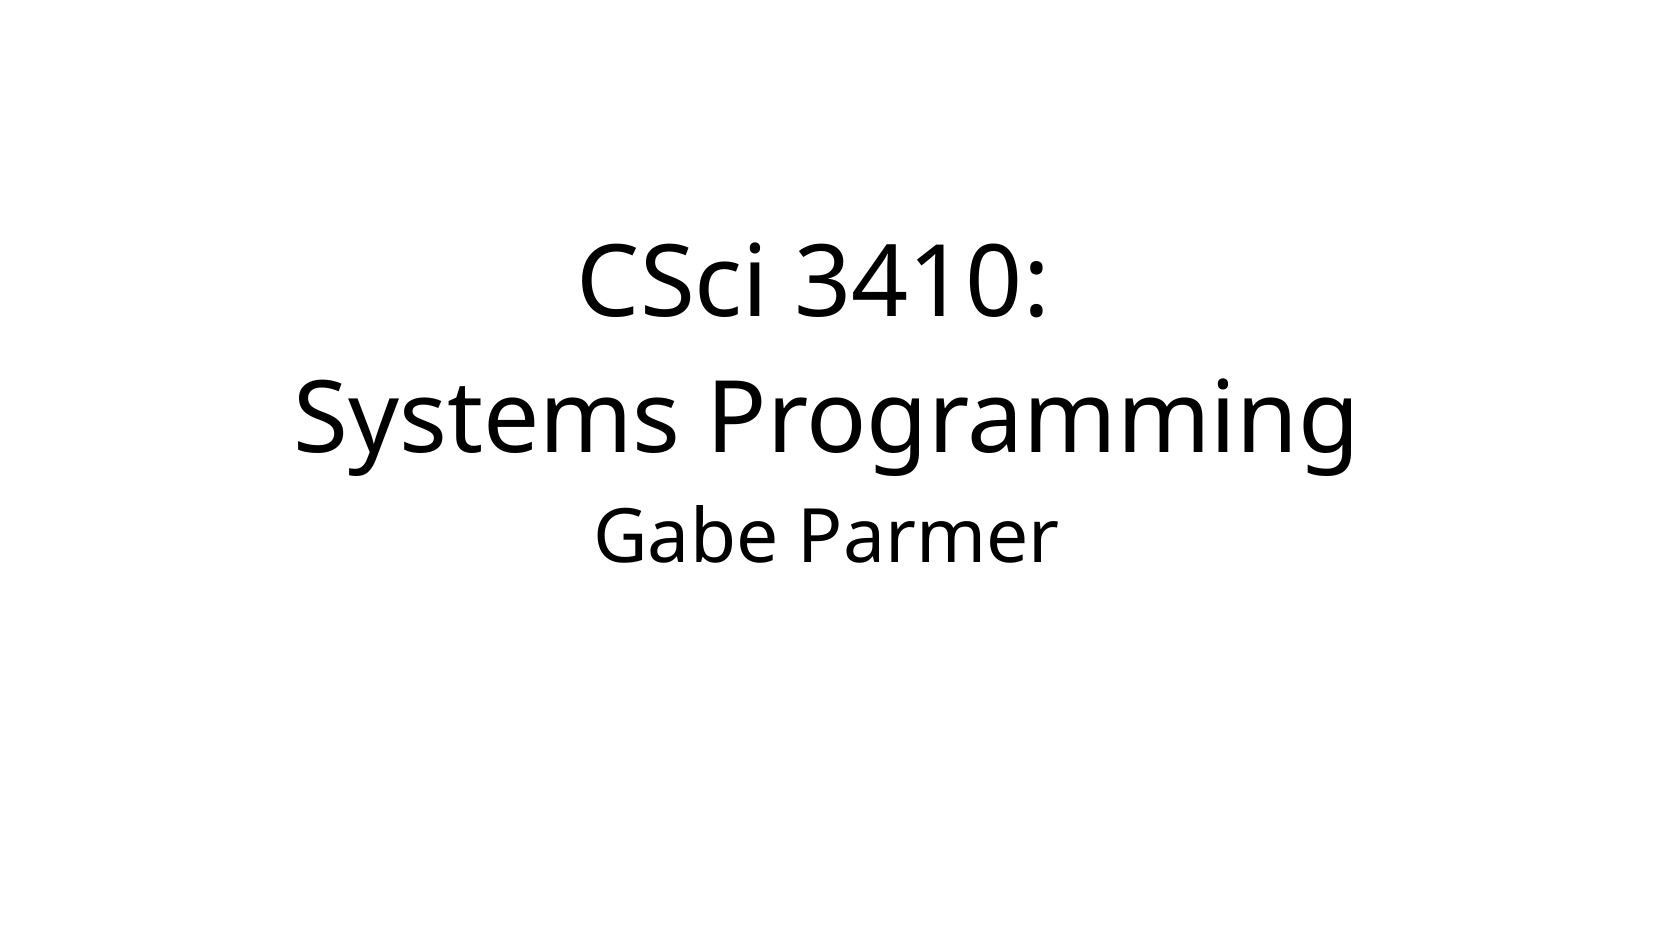

# CSci 3410:
Systems Programming
Gabe Parmer